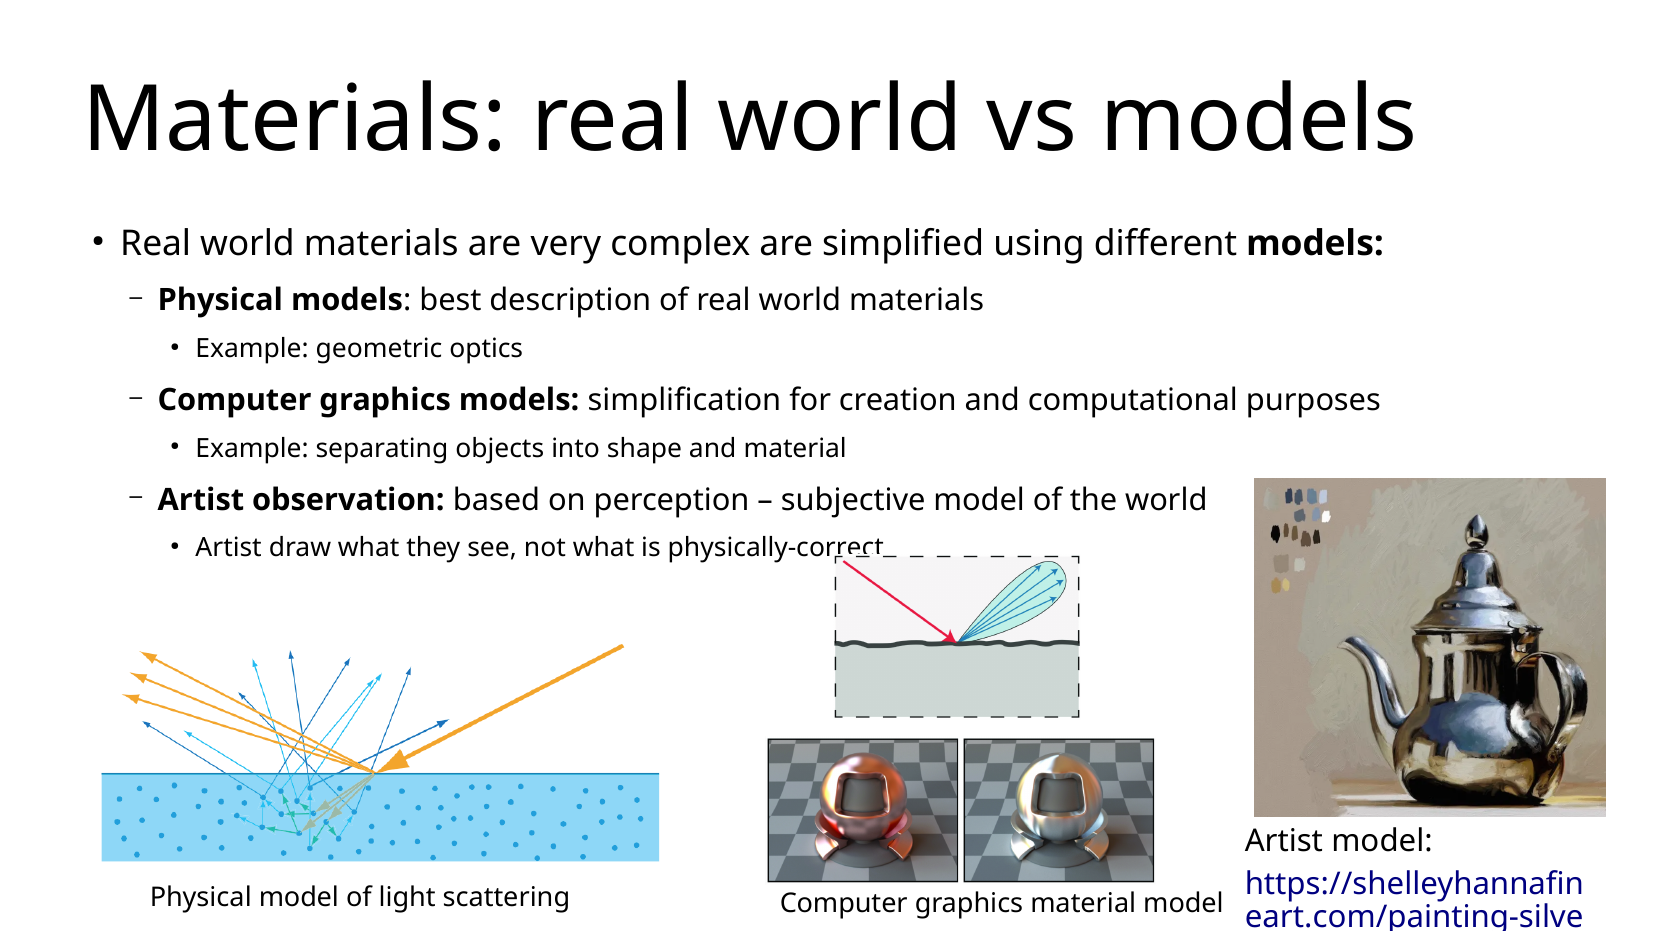

# Materials: real world vs models
Real world materials are very complex are simplified using different models:
Physical models: best description of real world materials
Example: geometric optics
Computer graphics models: simplification for creation and computational purposes
Example: separating objects into shape and material
Artist observation: based on perception – subjective model of the world
Artist draw what they see, not what is physically-correct
Artist model:https://shelleyhannafineart.com/painting-silver-objects/
Physical model of light scattering
Computer graphics material model